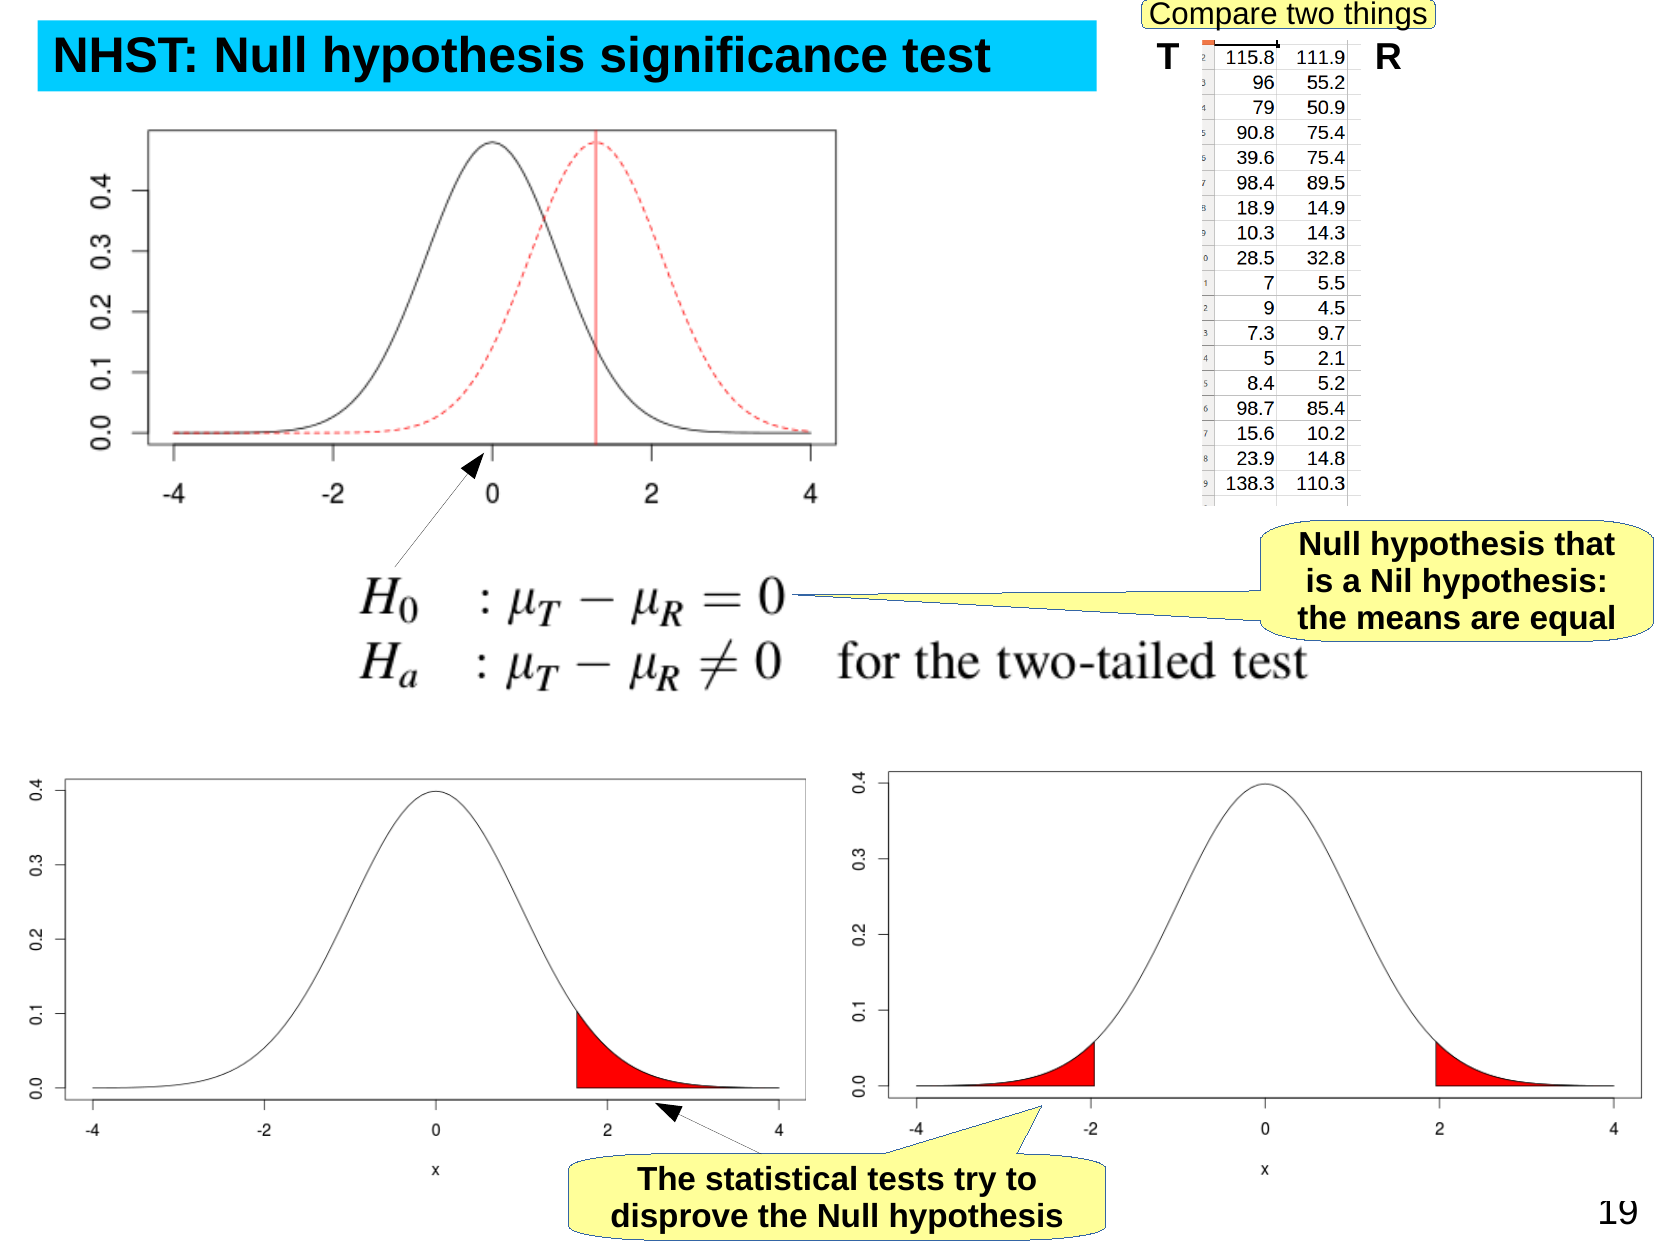

Compare two things
NHST: Null hypothesis significance test
T
R
Null hypothesis that is a Nil hypothesis: the means are equal
The statistical tests try to disprove the Null hypothesis